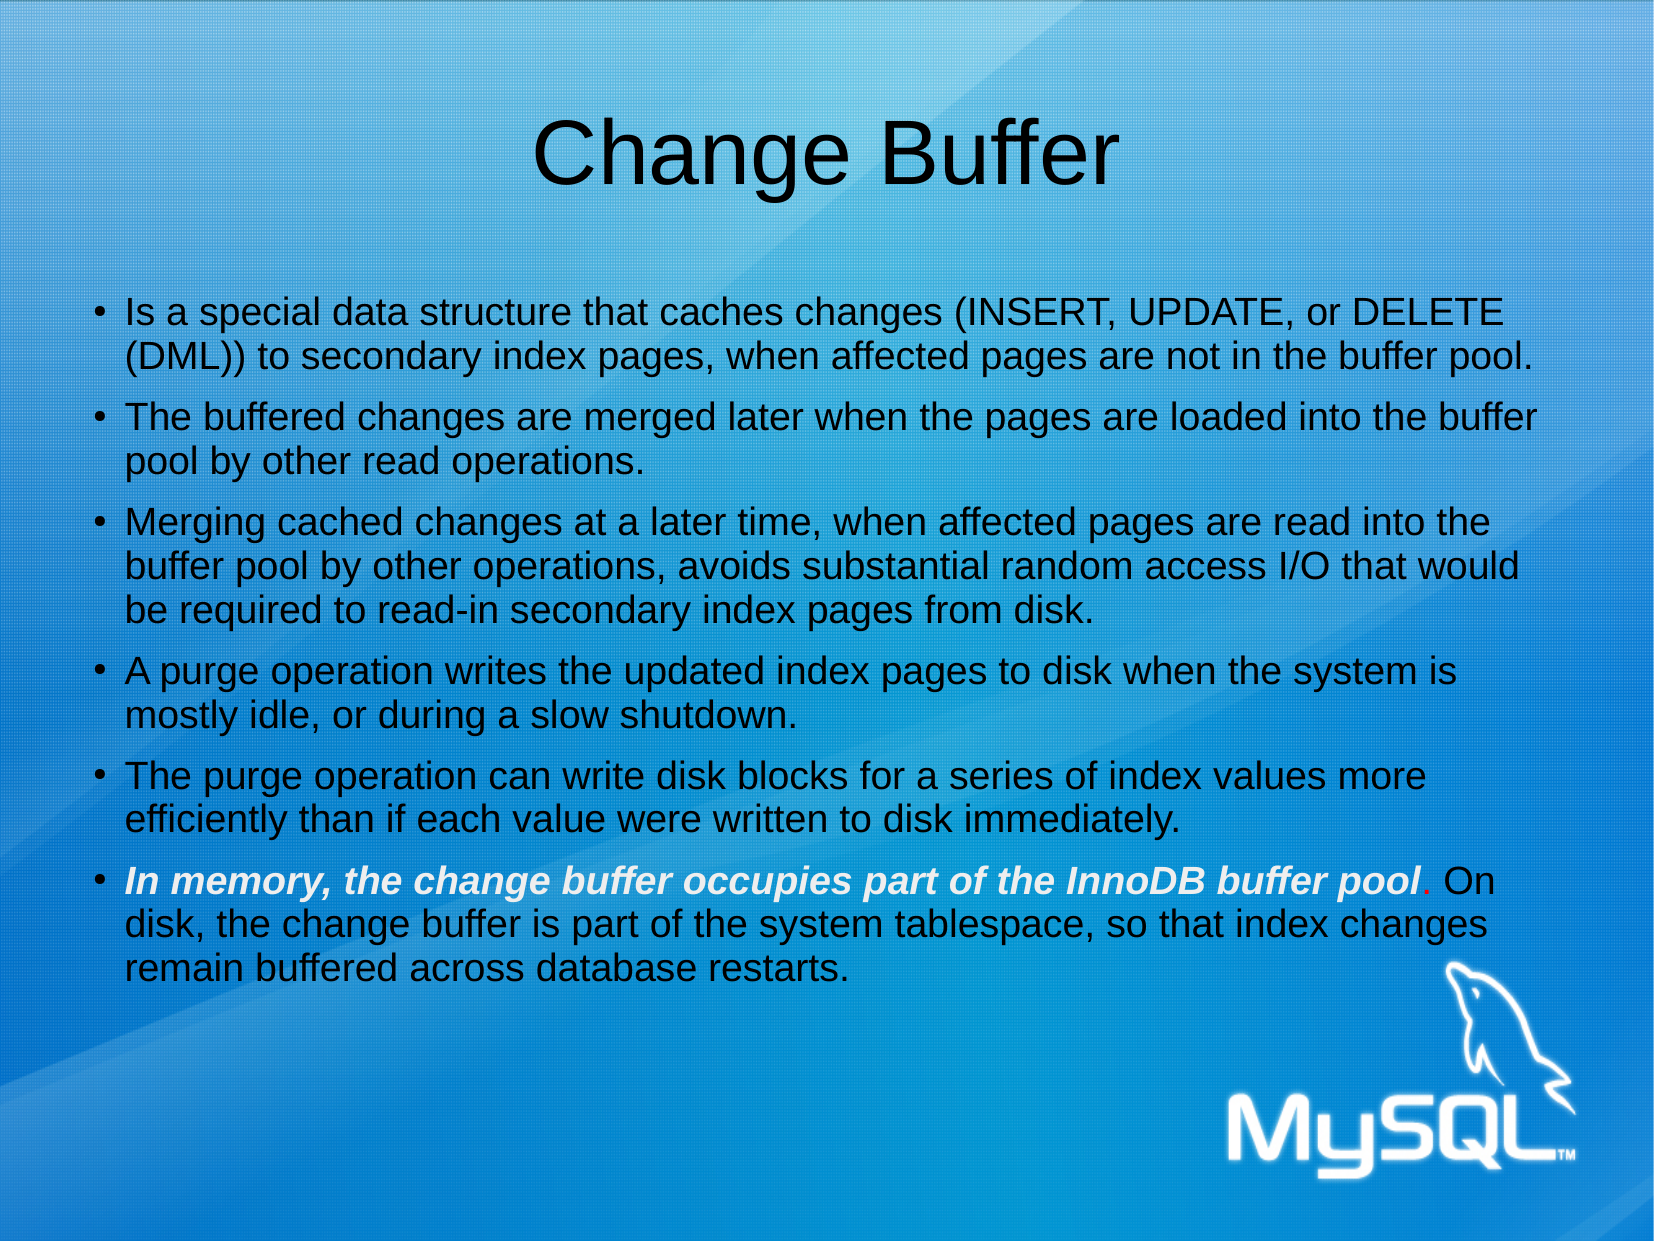

# Change Buffer
Is a special data structure that caches changes (INSERT, UPDATE, or DELETE (DML)) to secondary index pages, when affected pages are not in the buffer pool.
The buffered changes are merged later when the pages are loaded into the buffer pool by other read operations.
Merging cached changes at a later time, when affected pages are read into the buffer pool by other operations, avoids substantial random access I/O that would be required to read-in secondary index pages from disk.
A purge operation writes the updated index pages to disk when the system is mostly idle, or during a slow shutdown.
The purge operation can write disk blocks for a series of index values more efficiently than if each value were written to disk immediately.
In memory, the change buffer occupies part of the InnoDB buffer pool. On disk, the change buffer is part of the system tablespace, so that index changes remain buffered across database restarts.